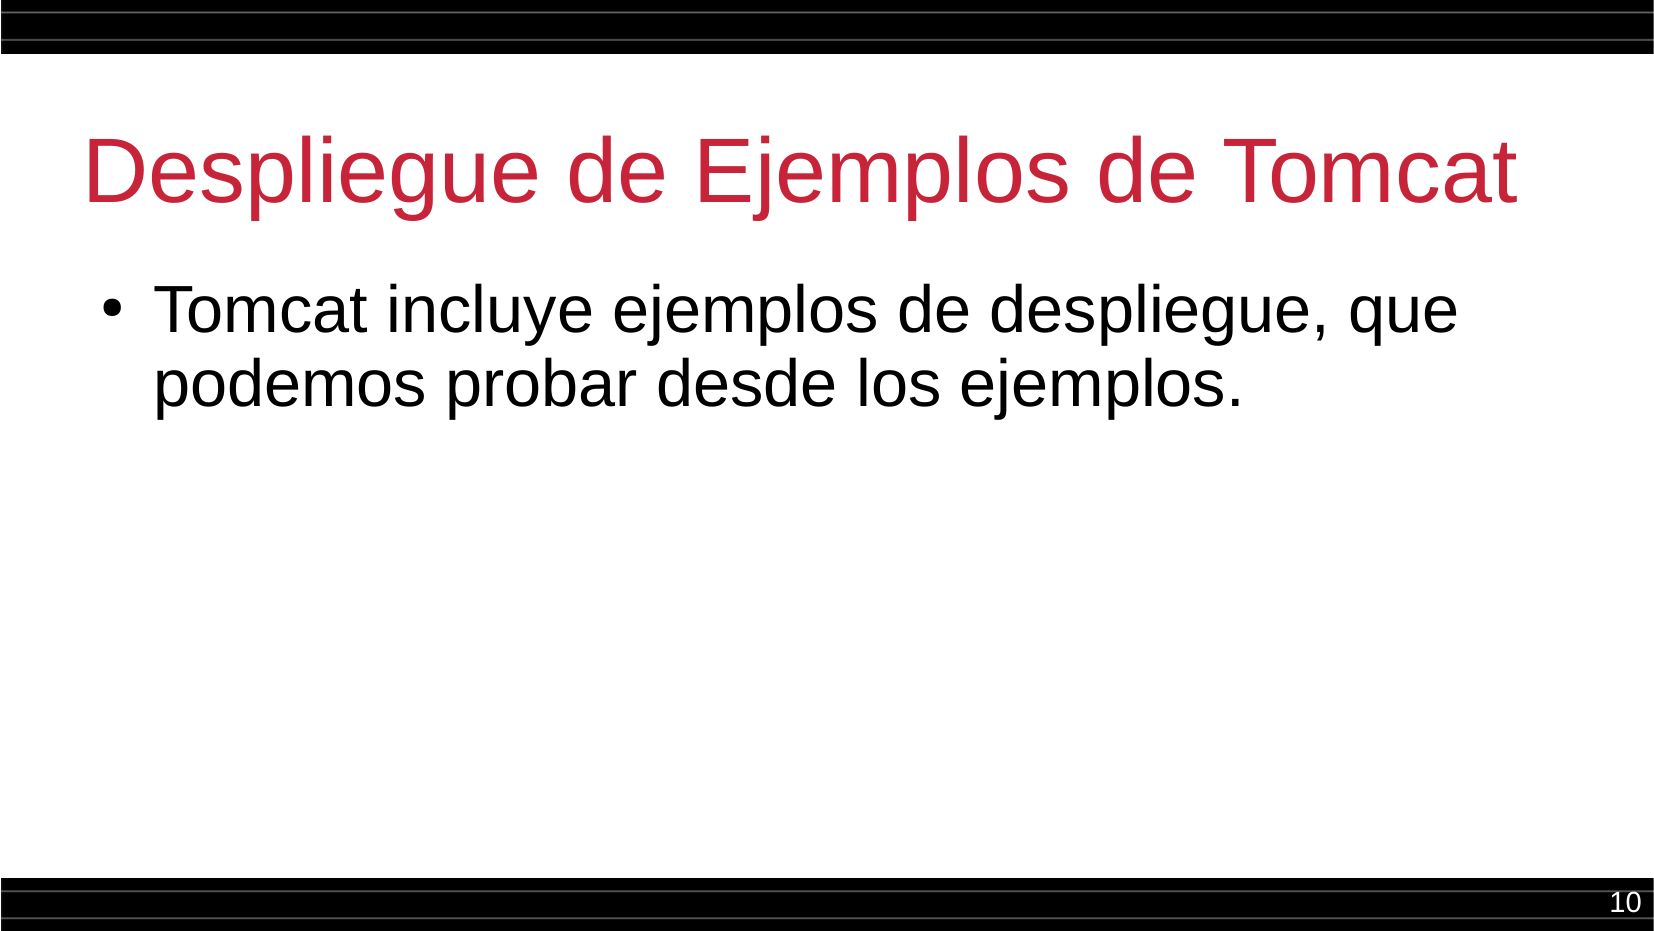

# Despliegue de Ejemplos de Tomcat
Tomcat incluye ejemplos de despliegue, que podemos probar desde los ejemplos.